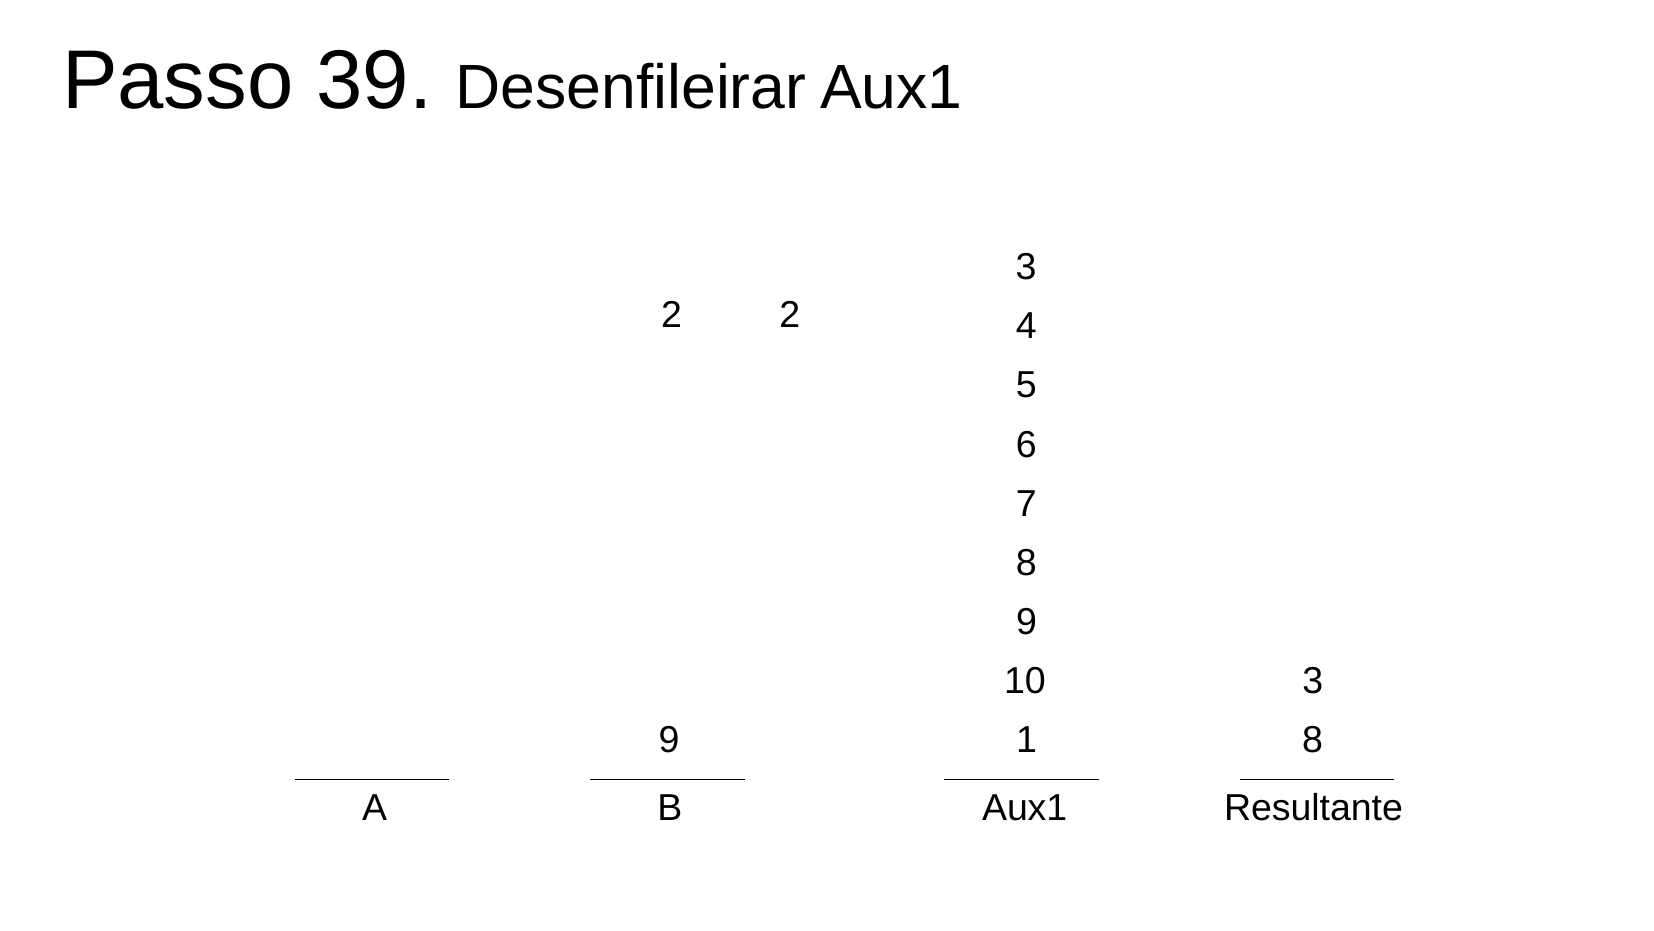

Passo 39. Desenfileirar Aux1
3
2
2
4
5
6
7
8
9
10
3
9
1
8
A
B
Aux1
Resultante